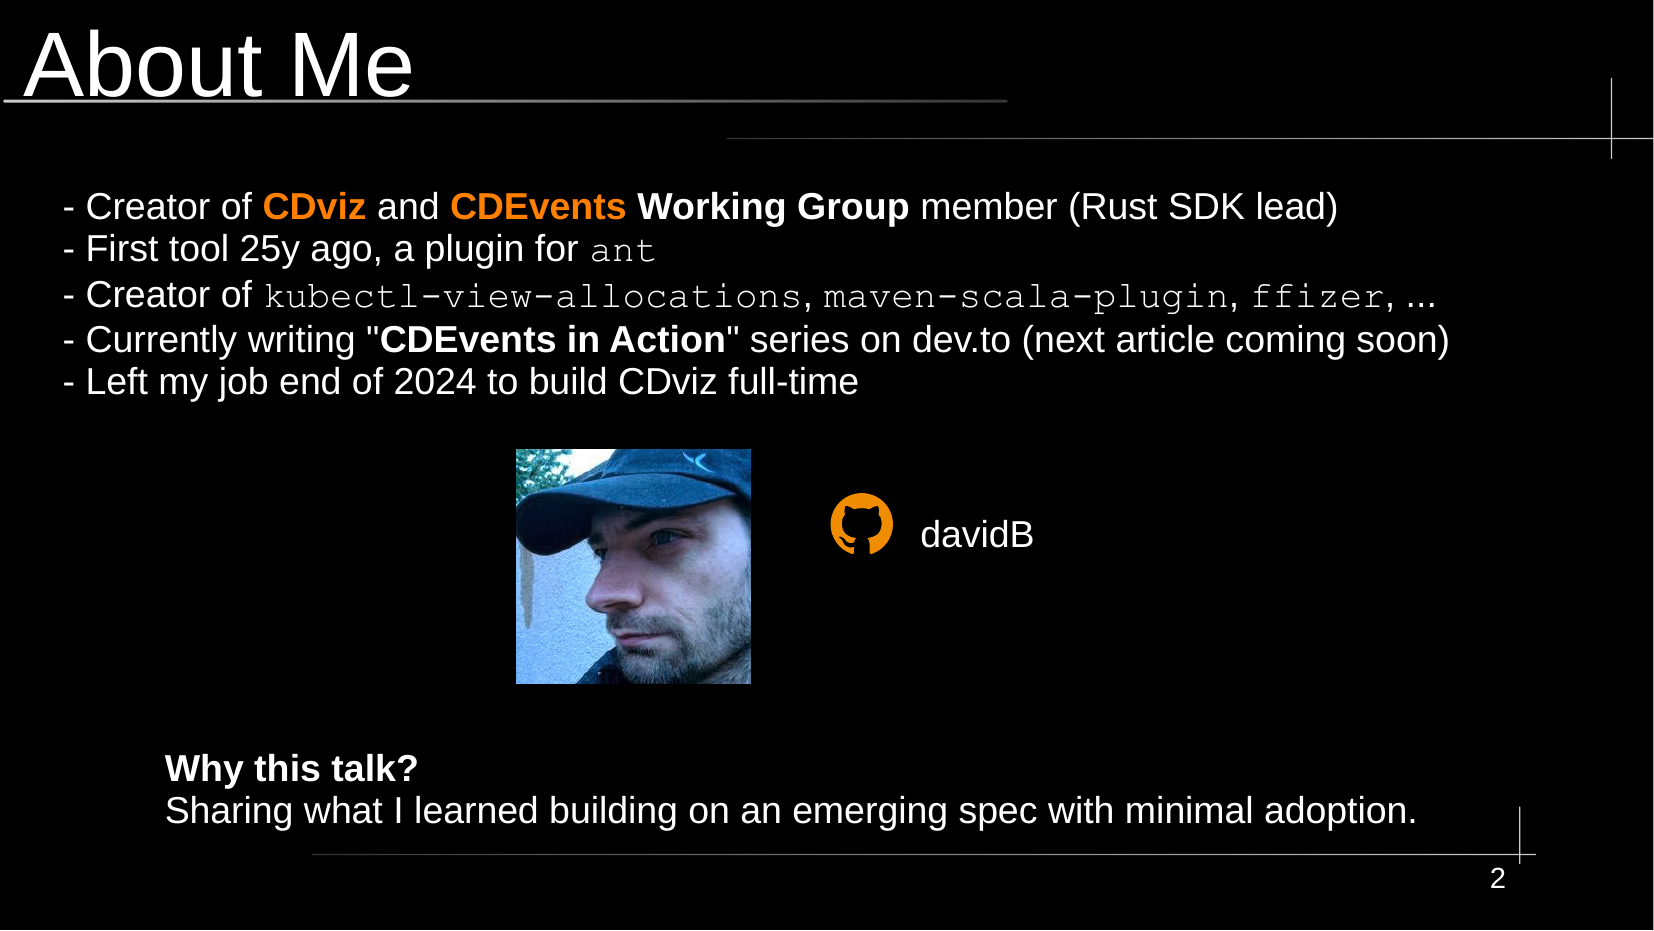

# About Me
- Creator of CDviz and CDEvents Working Group member (Rust SDK lead)
- First tool 25y ago, a plugin for ant
- Creator of kubectl-view-allocations, maven-scala-plugin, ffizer, ...
- Currently writing "CDEvents in Action" series on dev.to (next article coming soon)
- Left my job end of 2024 to build CDviz full-time
davidB
Why this talk?
Sharing what I learned building on an emerging spec with minimal adoption.
2